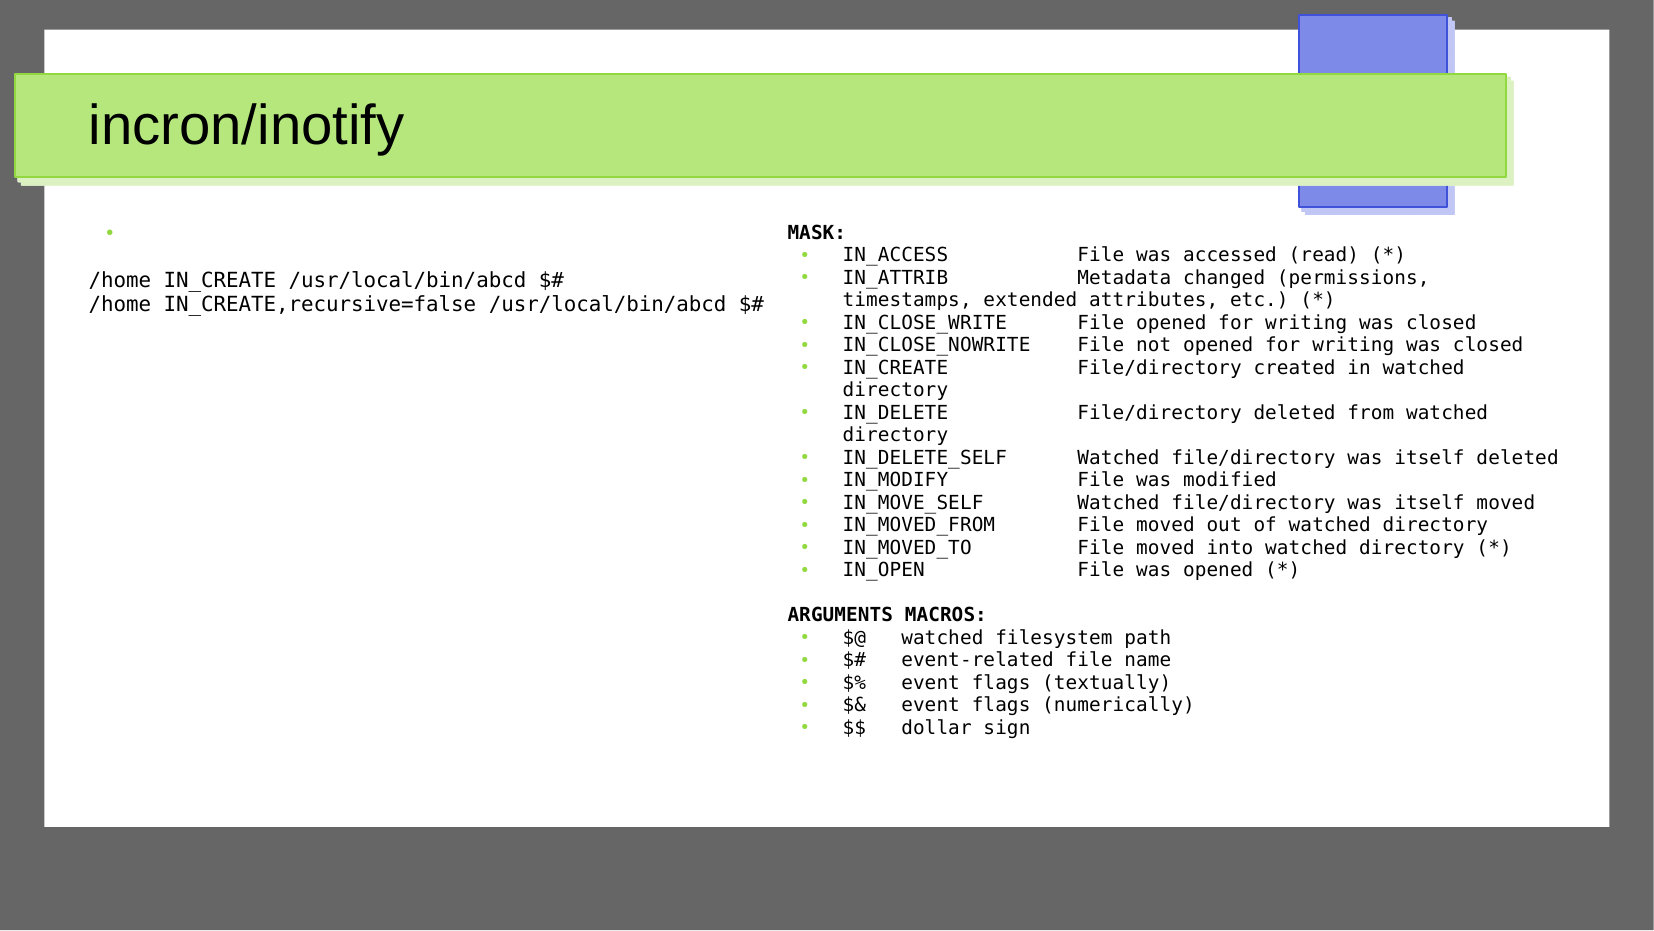

# incron/inotify
/home IN_CREATE /usr/local/bin/abcd $#
/home IN_CREATE,recursive=false /usr/local/bin/abcd $#
MASK:
IN_ACCESS File was accessed (read) (*)
IN_ATTRIB Metadata changed (permissions, timestamps, extended attributes, etc.) (*)
IN_CLOSE_WRITE File opened for writing was closed
IN_CLOSE_NOWRITE File not opened for writing was closed
IN_CREATE File/directory created in watched directory
IN_DELETE File/directory deleted from watched directory
IN_DELETE_SELF Watched file/directory was itself deleted
IN_MODIFY File was modified
IN_MOVE_SELF Watched file/directory was itself moved
IN_MOVED_FROM File moved out of watched directory
IN_MOVED_TO File moved into watched directory (*)
IN_OPEN File was opened (*)
ARGUMENTS MACROS:
$@ watched filesystem path
$# event-related file name
$% event flags (textually)
$& event flags (numerically)
$$ dollar sign